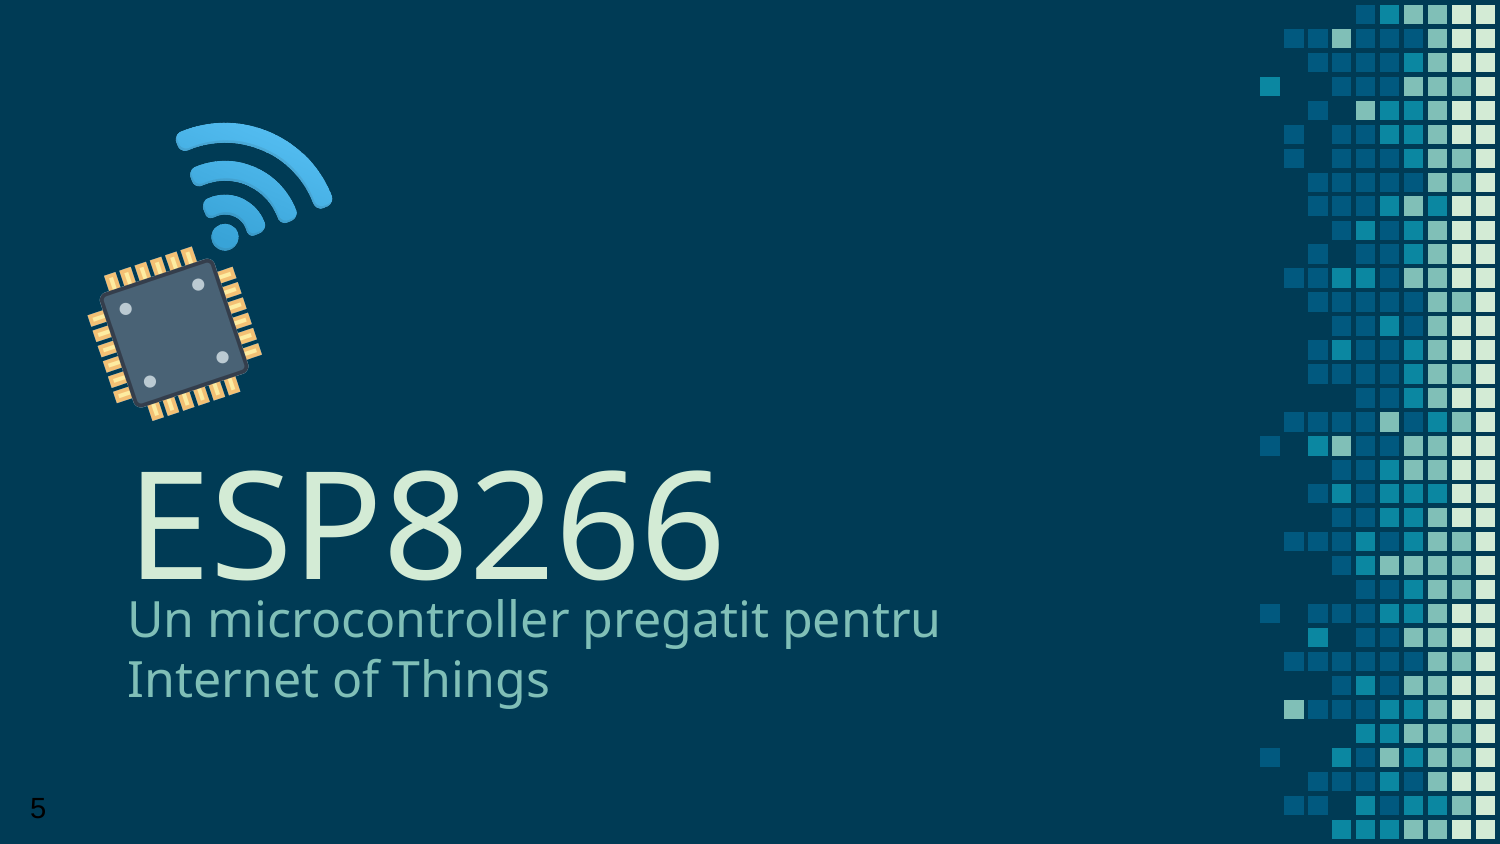

# ESP8266
Un microcontroller pregatit pentru Internet of Things